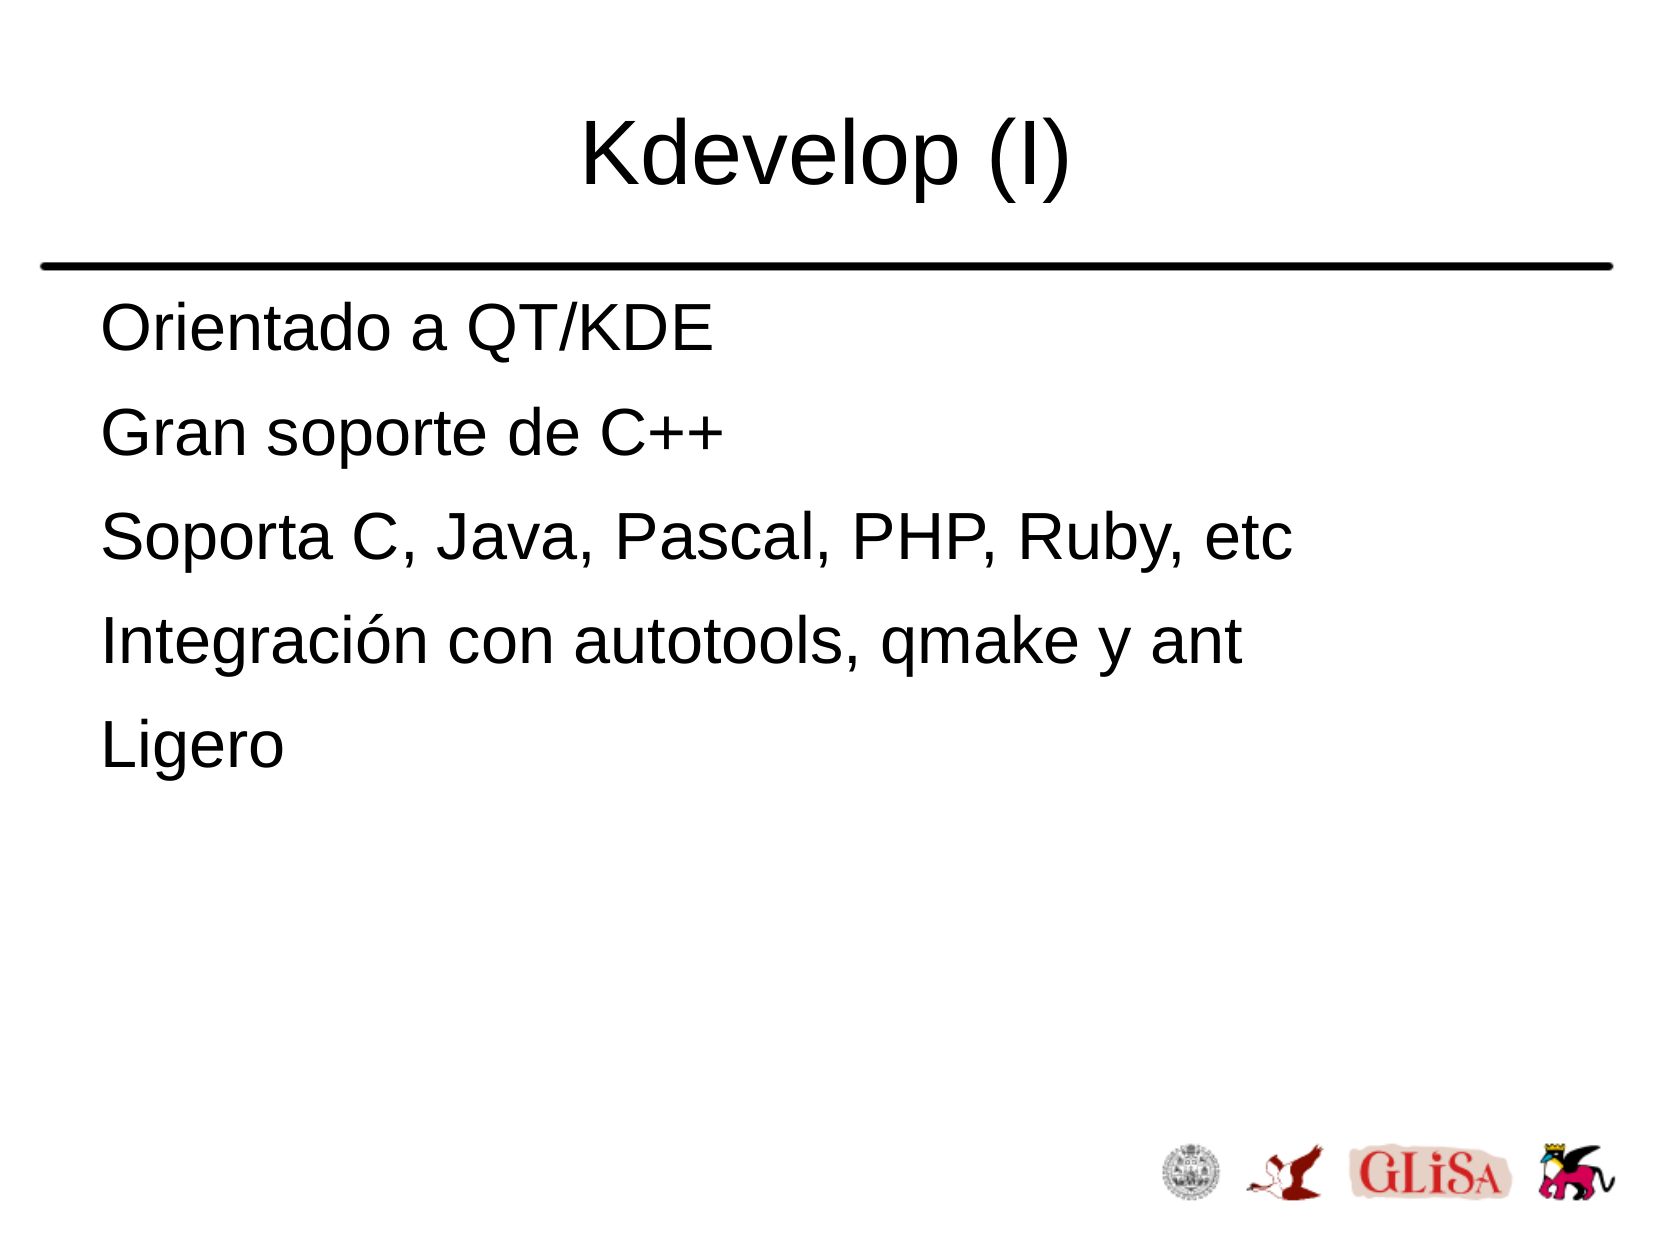

# Kdevelop (I)
Orientado a QT/KDE
Gran soporte de C++
Soporta C, Java, Pascal, PHP, Ruby, etc
Integración con autotools, qmake y ant
Ligero